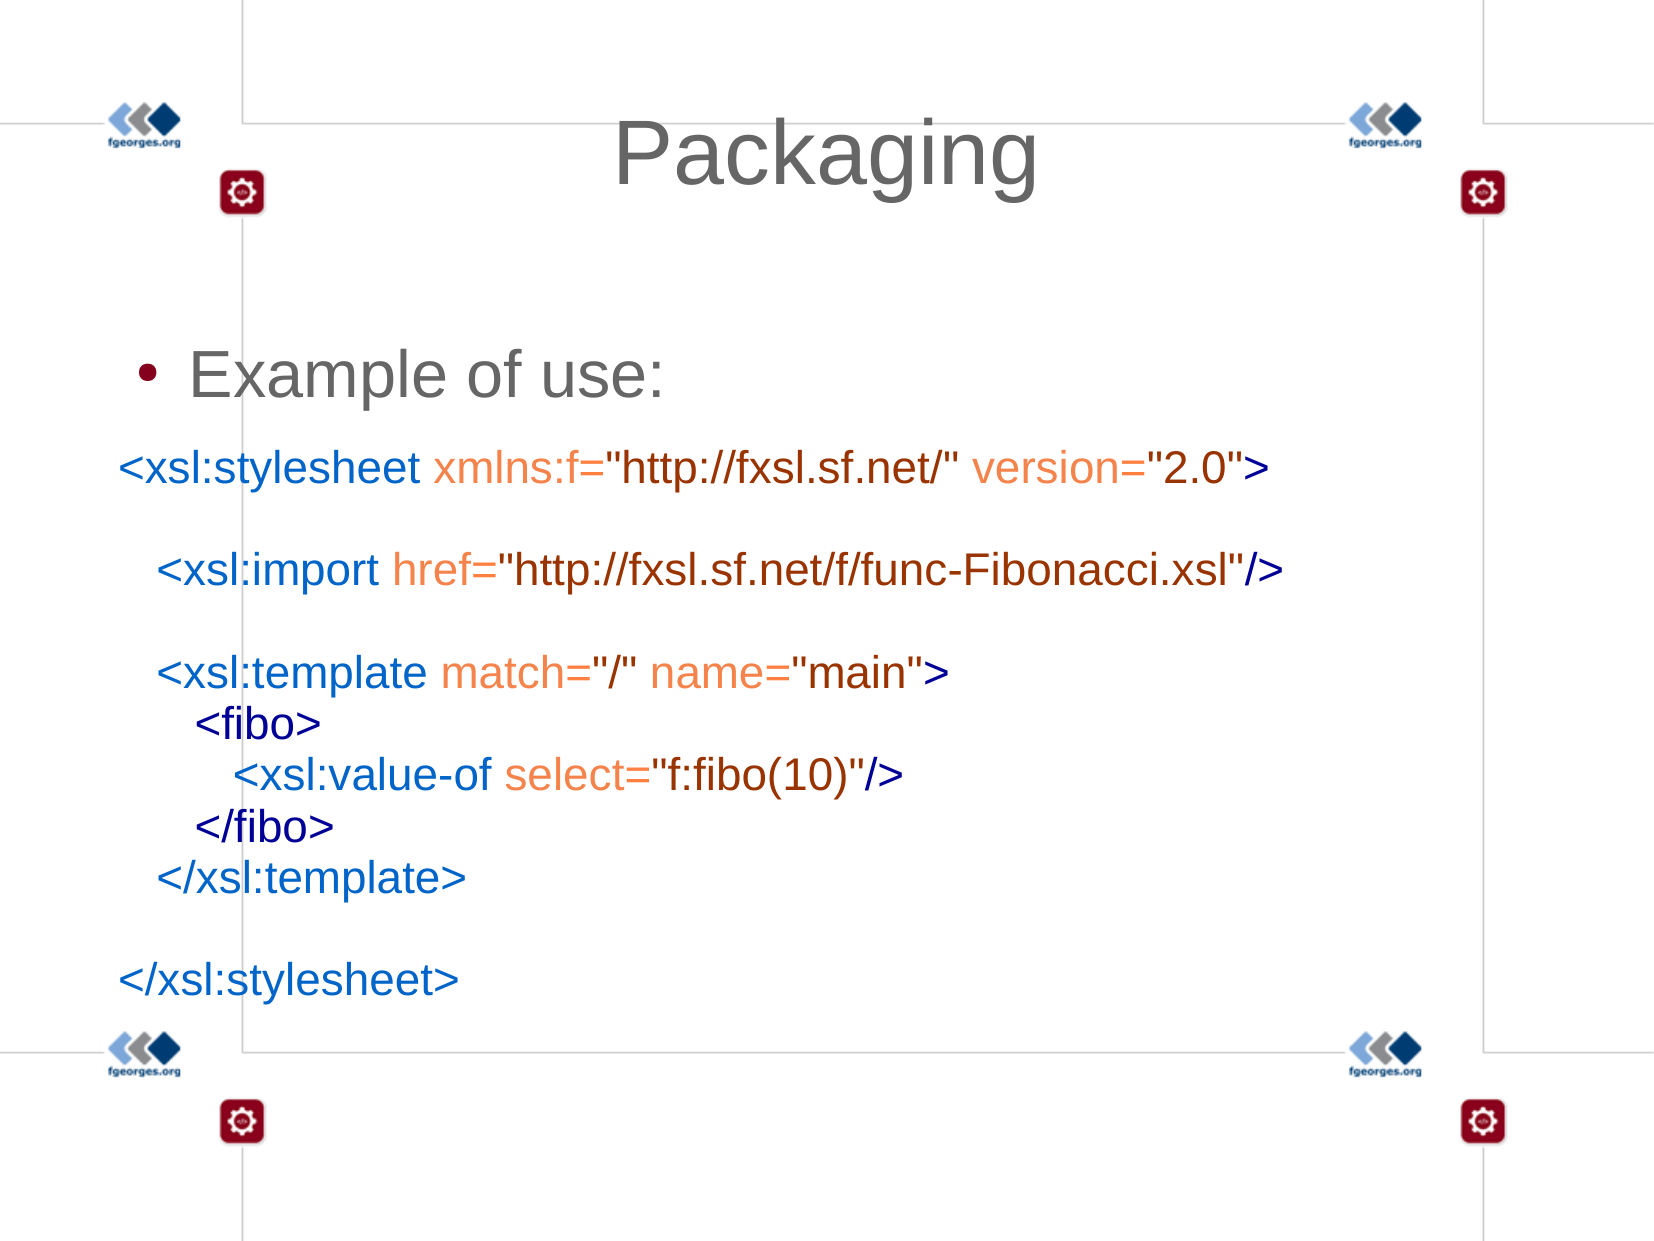

# Packaging
Example of use:
<xsl:stylesheet xmlns:f="http://fxsl.sf.net/" version="2.0">
 <xsl:import href="http://fxsl.sf.net/f/func-Fibonacci.xsl"/>
 <xsl:template match="/" name="main">
 <fibo>
 <xsl:value-of select="f:fibo(10)"/>
 </fibo>
 </xsl:template>
</xsl:stylesheet>